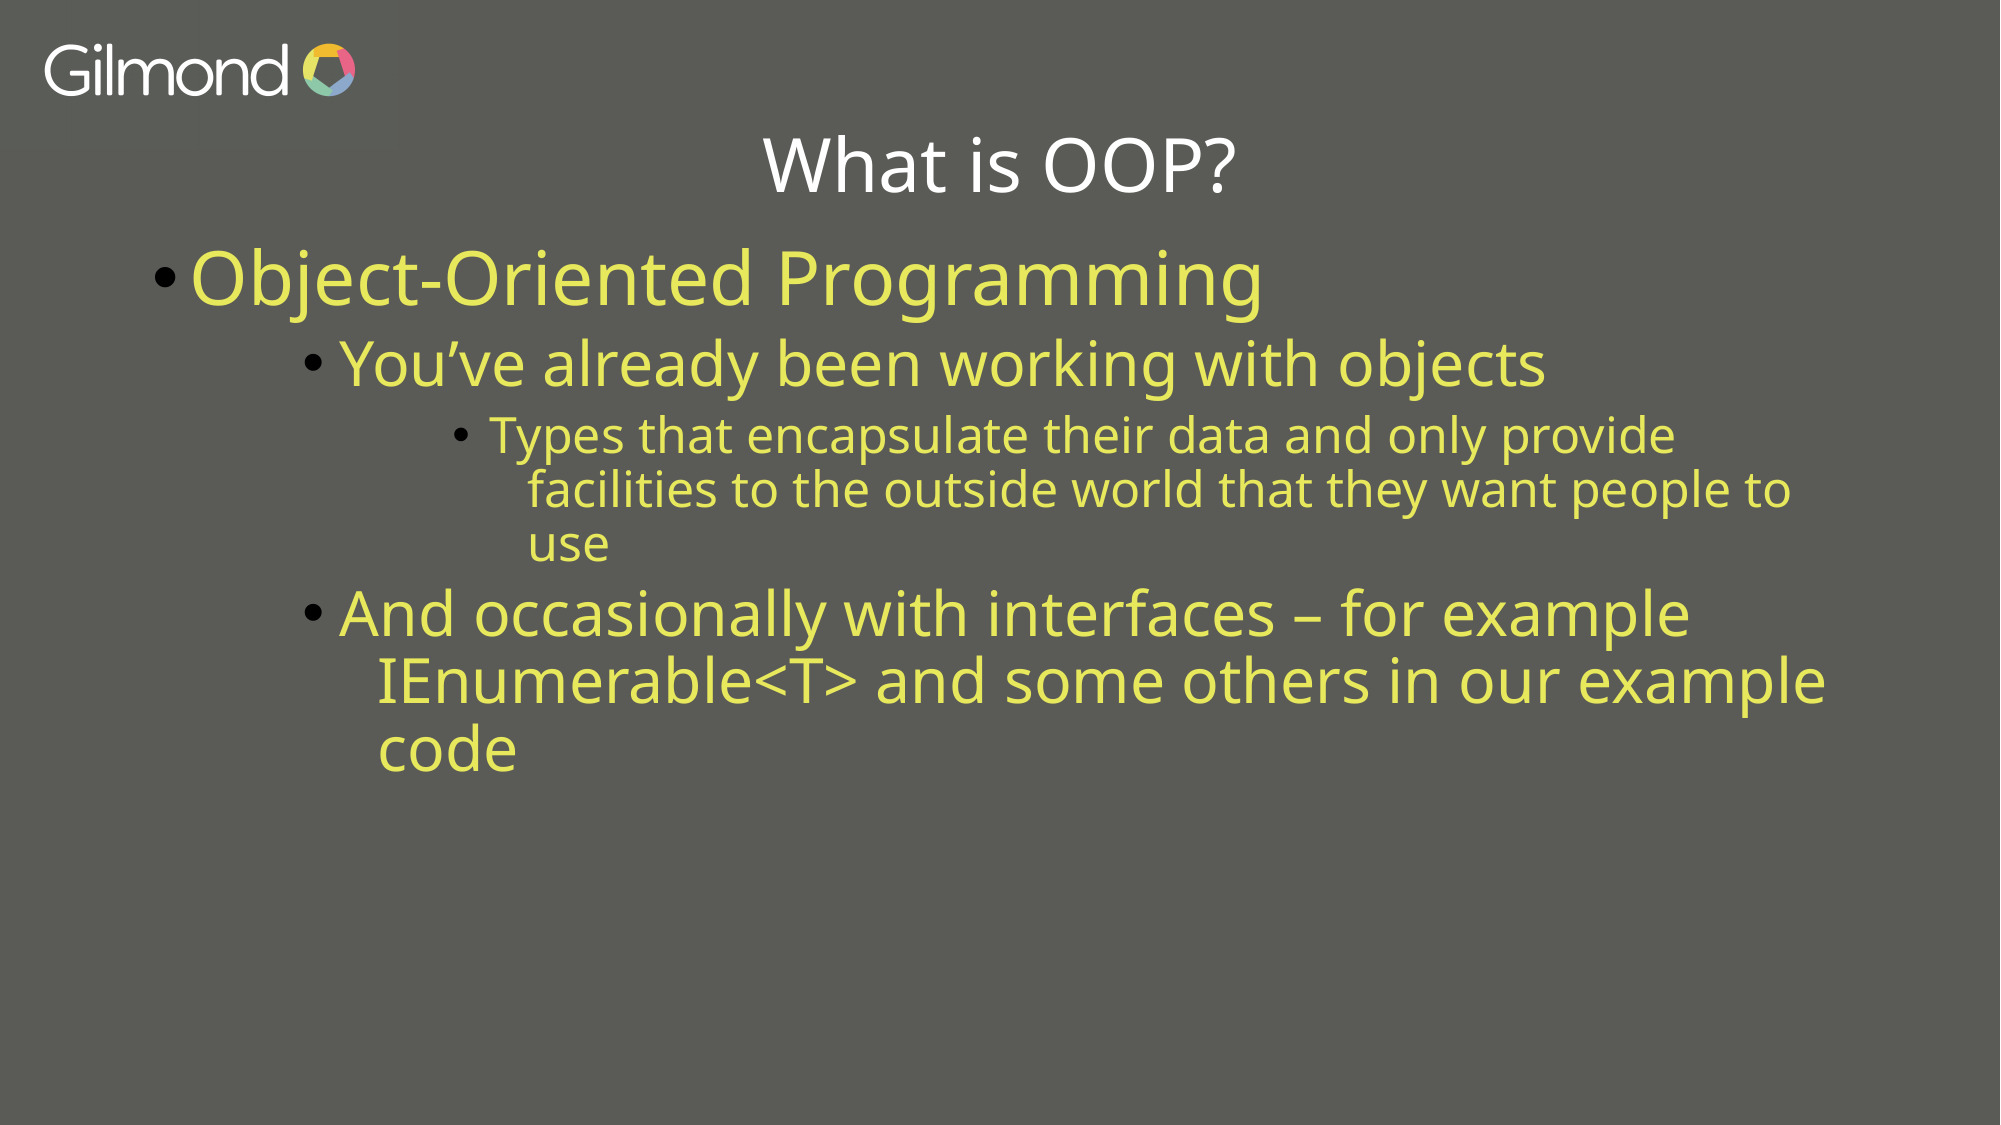

# What is OOP?
Object-Oriented Programming
You’ve already been working with objects
Types that encapsulate their data and only provide facilities to the outside world that they want people to use
And occasionally with interfaces – for example IEnumerable<T> and some others in our example code